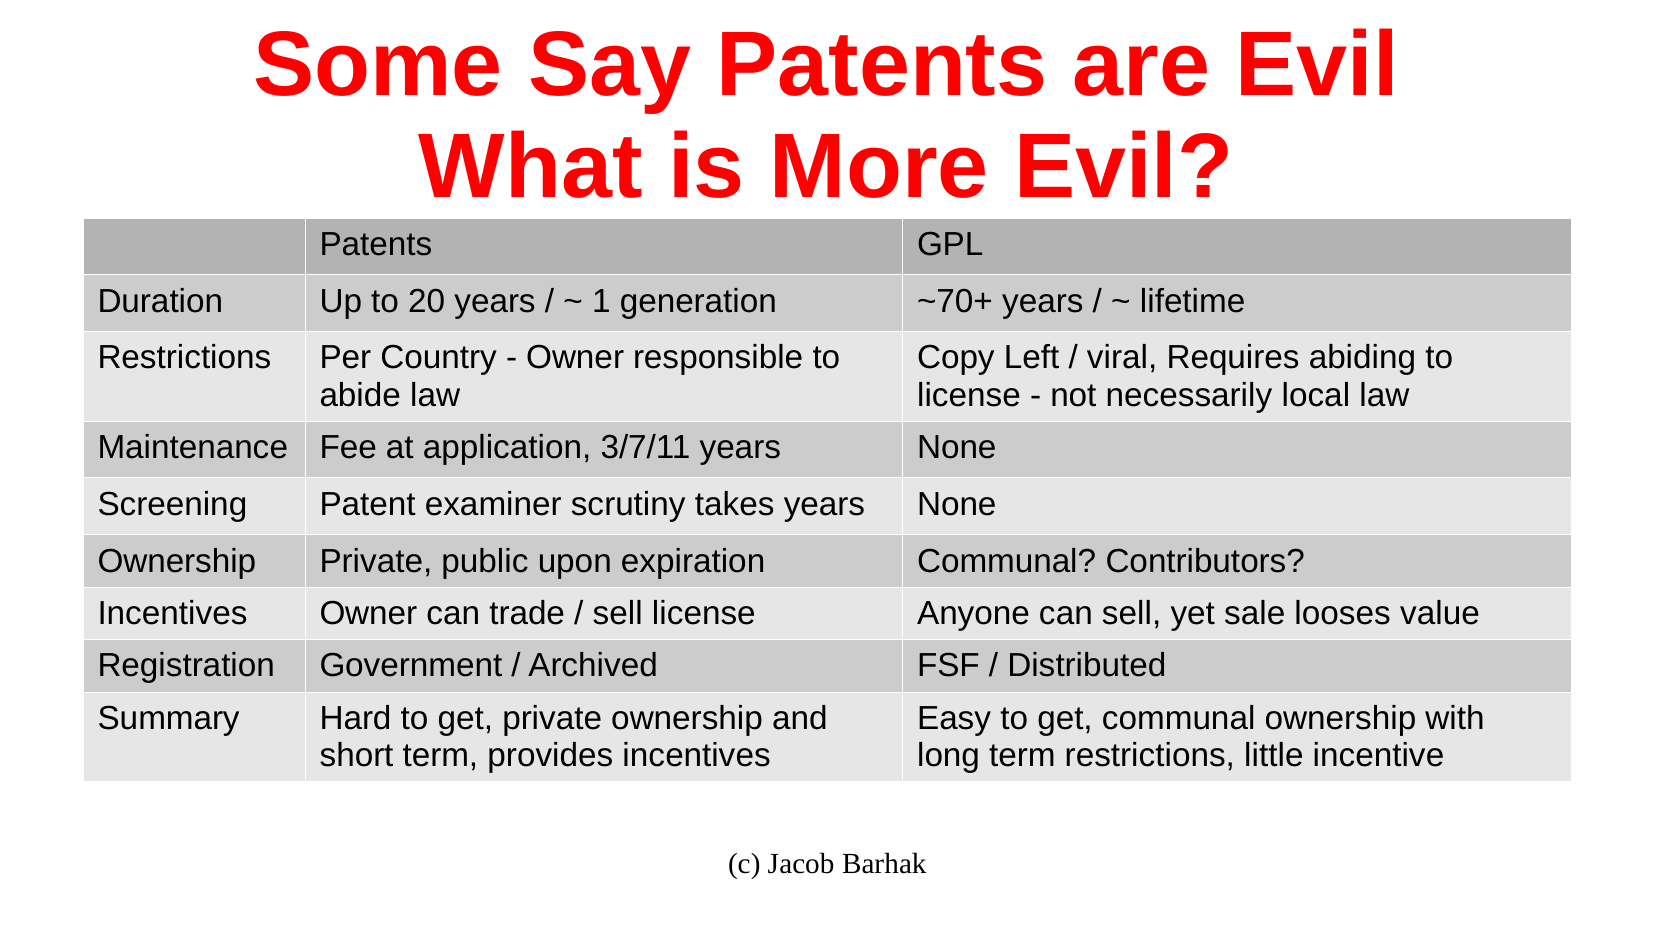

# Some Say Patents are Evil What is More Evil?
| | Patents | GPL |
| --- | --- | --- |
| Duration | Up to 20 years / ~ 1 generation | ~70+ years / ~ lifetime |
| Restrictions | Per Country - Owner responsible to abide law | Copy Left / viral, Requires abiding to license - not necessarily local law |
| Maintenance | Fee at application, 3/7/11 years | None |
| Screening | Patent examiner scrutiny takes years | None |
| Ownership | Private, public upon expiration | Communal? Contributors? |
| Incentives | Owner can trade / sell license | Anyone can sell, yet sale looses value |
| Registration | Government / Archived | FSF / Distributed |
| Summary | Hard to get, private ownership and short term, provides incentives | Easy to get, communal ownership with long term restrictions, little incentive |